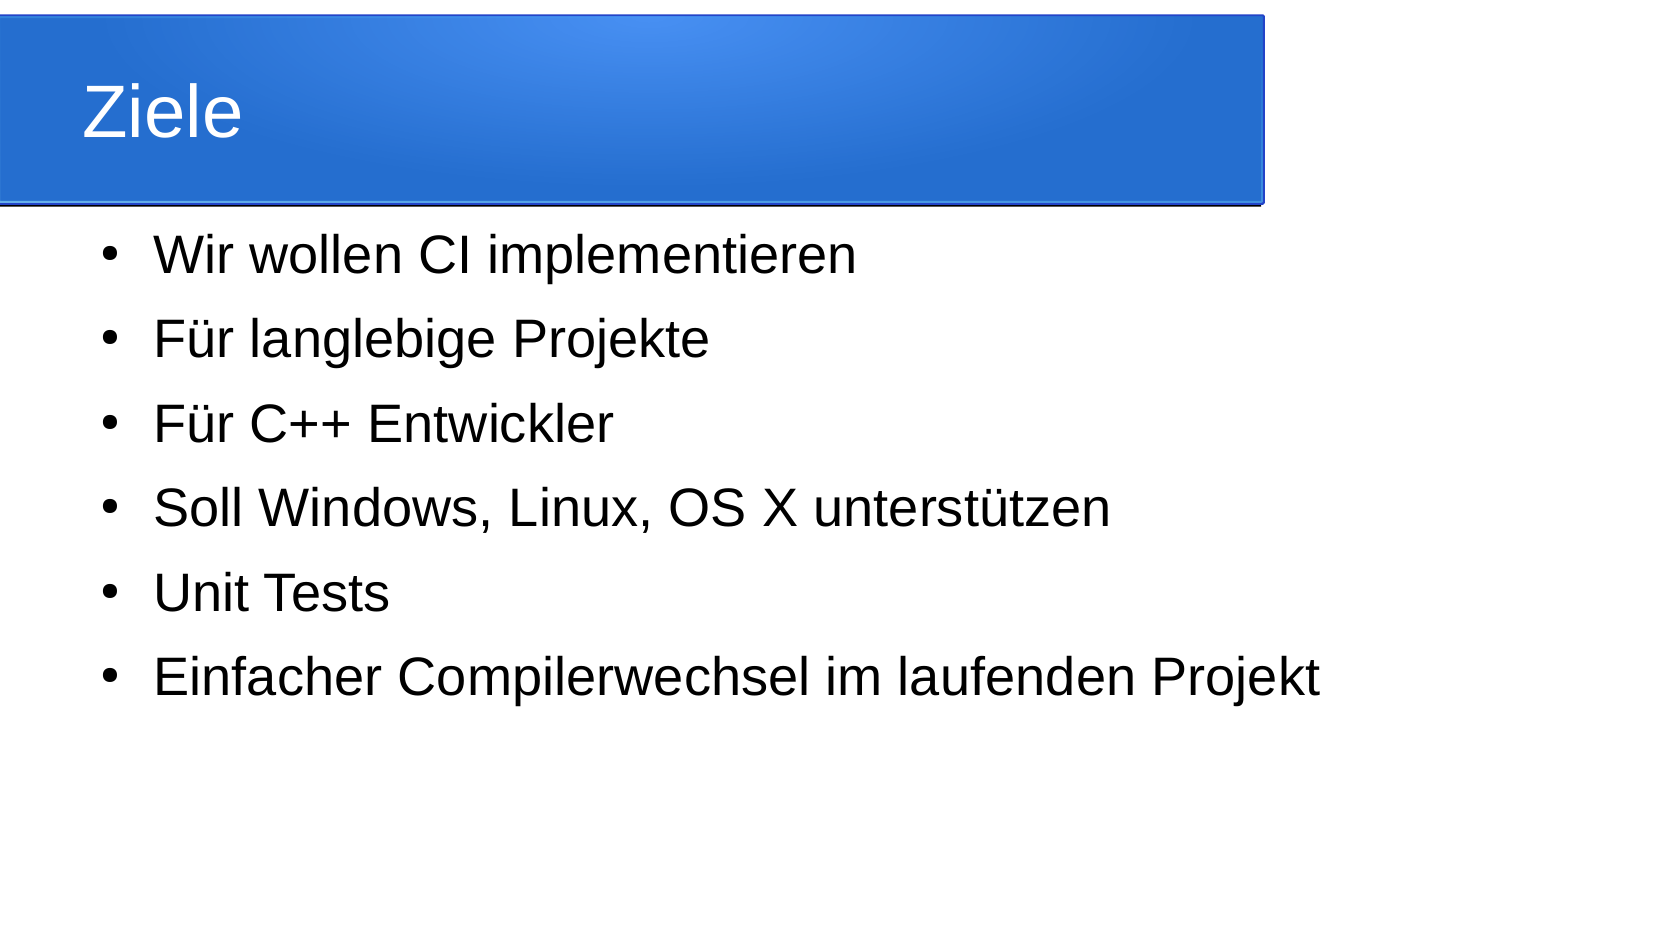

# Ziele
Wir wollen CI implementieren
Für langlebige Projekte
Für C++ Entwickler
Soll Windows, Linux, OS X unterstützen
Unit Tests
Einfacher Compilerwechsel im laufenden Projekt